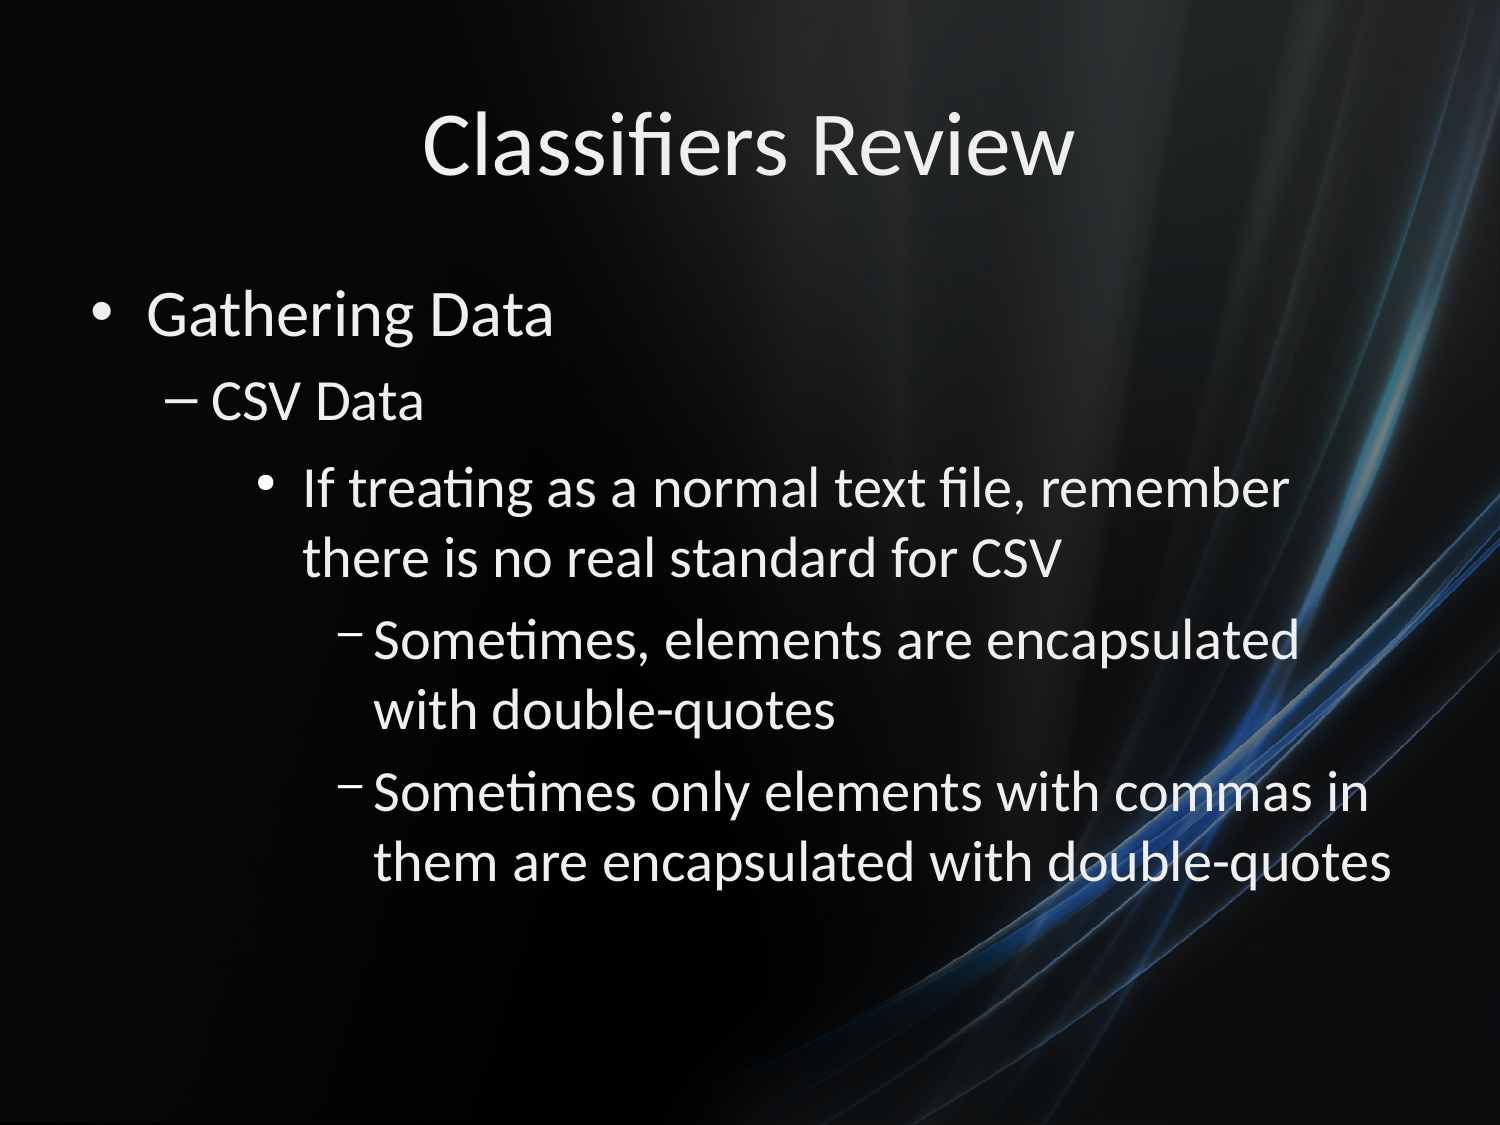

# Classifiers Review
Gathering Data
CSV Data
If treating as a normal text file, remember there is no real standard for CSV
Sometimes, elements are encapsulated with double-quotes
Sometimes only elements with commas in them are encapsulated with double-quotes